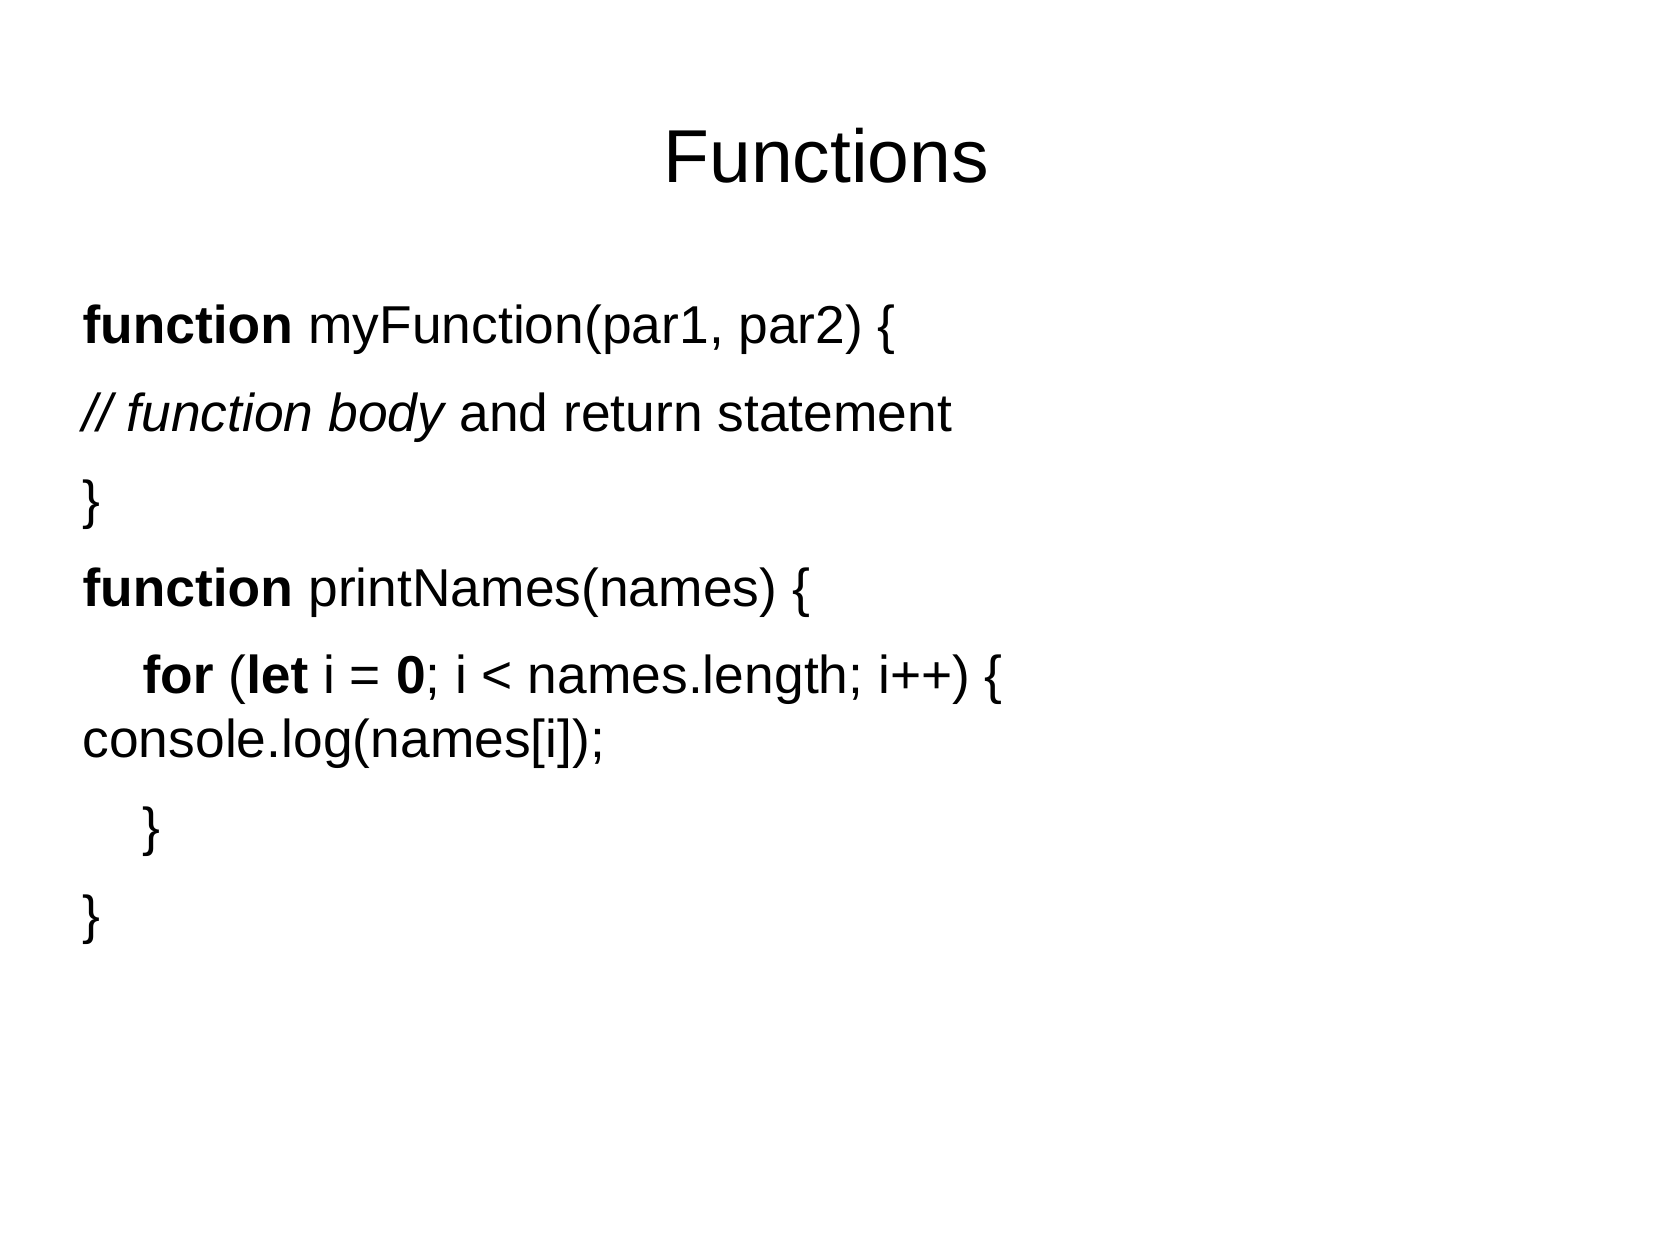

# Functions
function myFunction(par1, par2) {
// function body and return statement
}
function printNames(names) {
	for (let i = 0; i < names.length; i++) { 			console.log(names[i]);
	}
}